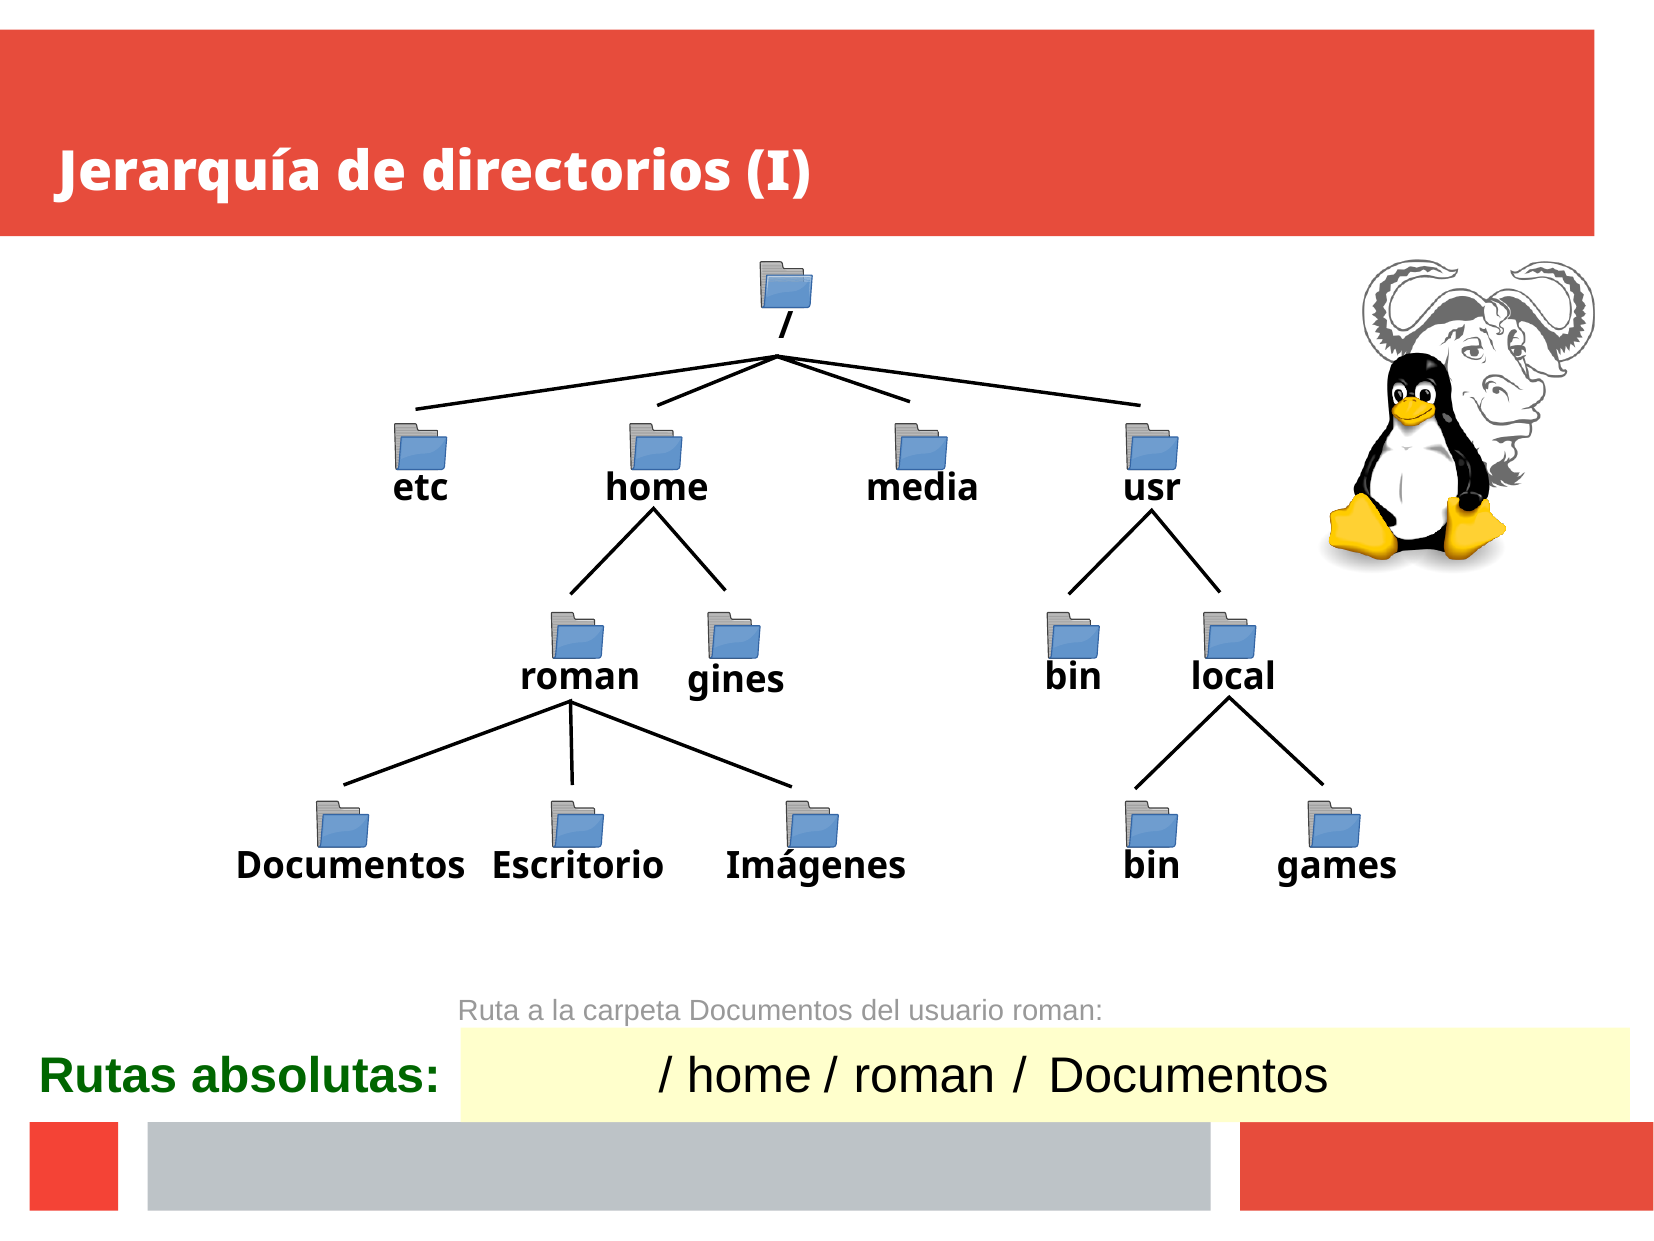

# Jerarquía de directorios (I)
Ruta a la carpeta Documentos del usuario roman:
/
home
/
/
Rutas absolutas:
roman
Documentos